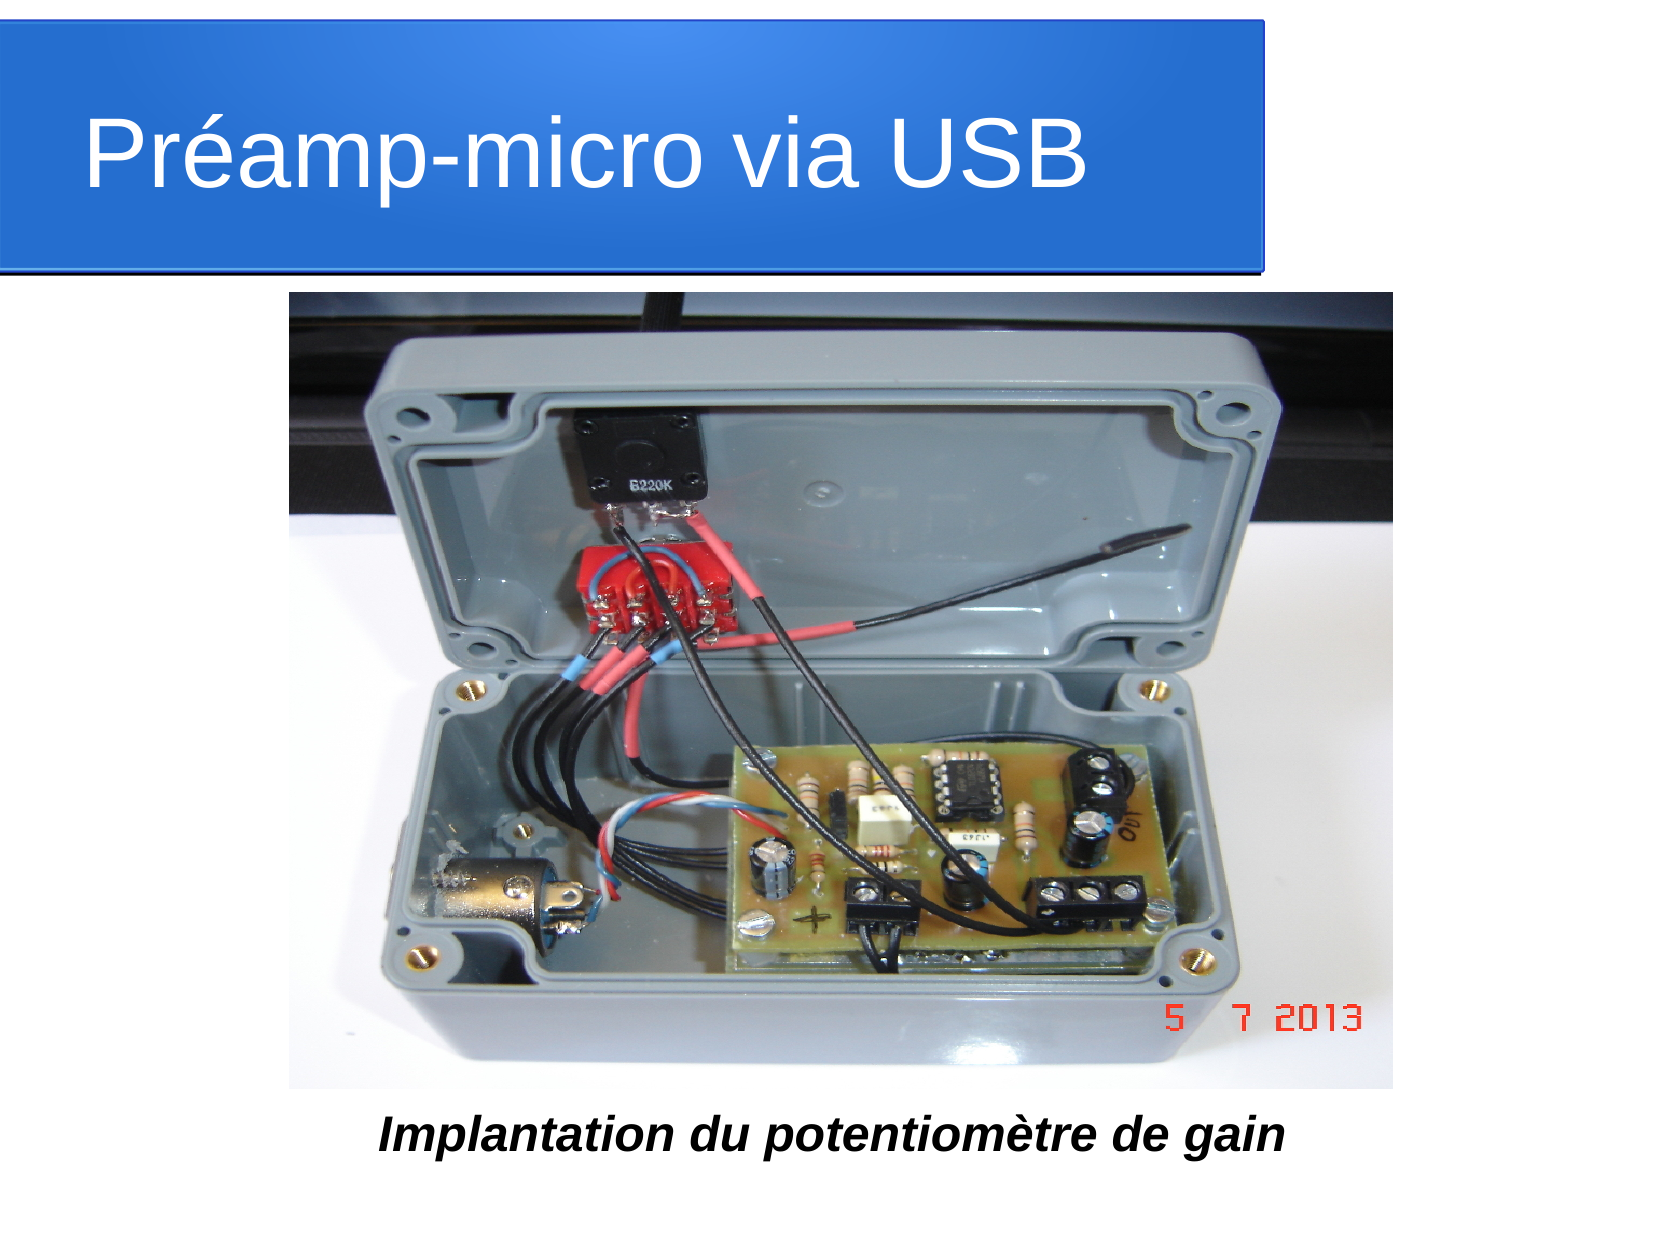

# Préamp-micro via USB
Implantation du potentiomètre de gain